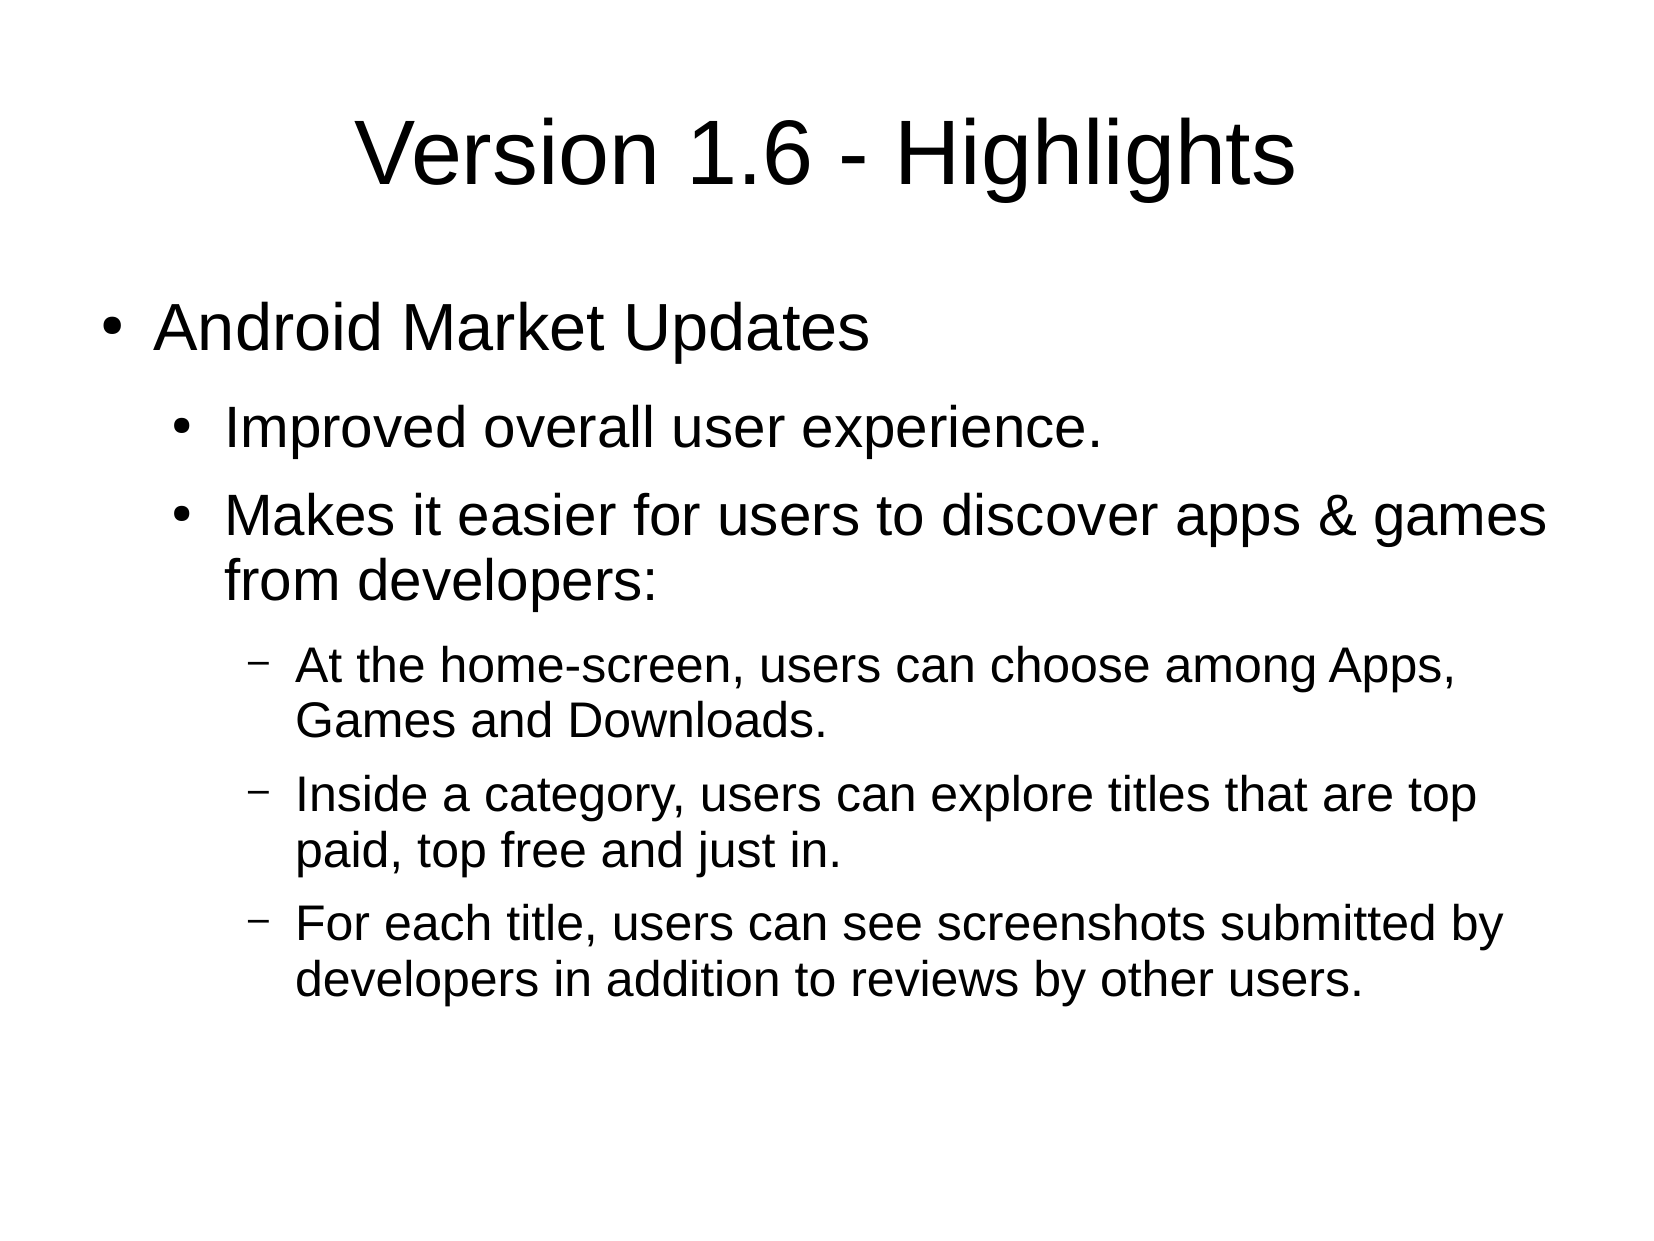

# Version 1.6 - Highlights
Android Market Updates
Improved overall user experience.
Makes it easier for users to discover apps & games from developers:
At the home-screen, users can choose among Apps, Games and Downloads.
Inside a category, users can explore titles that are top paid, top free and just in.
For each title, users can see screenshots submitted by developers in addition to reviews by other users.